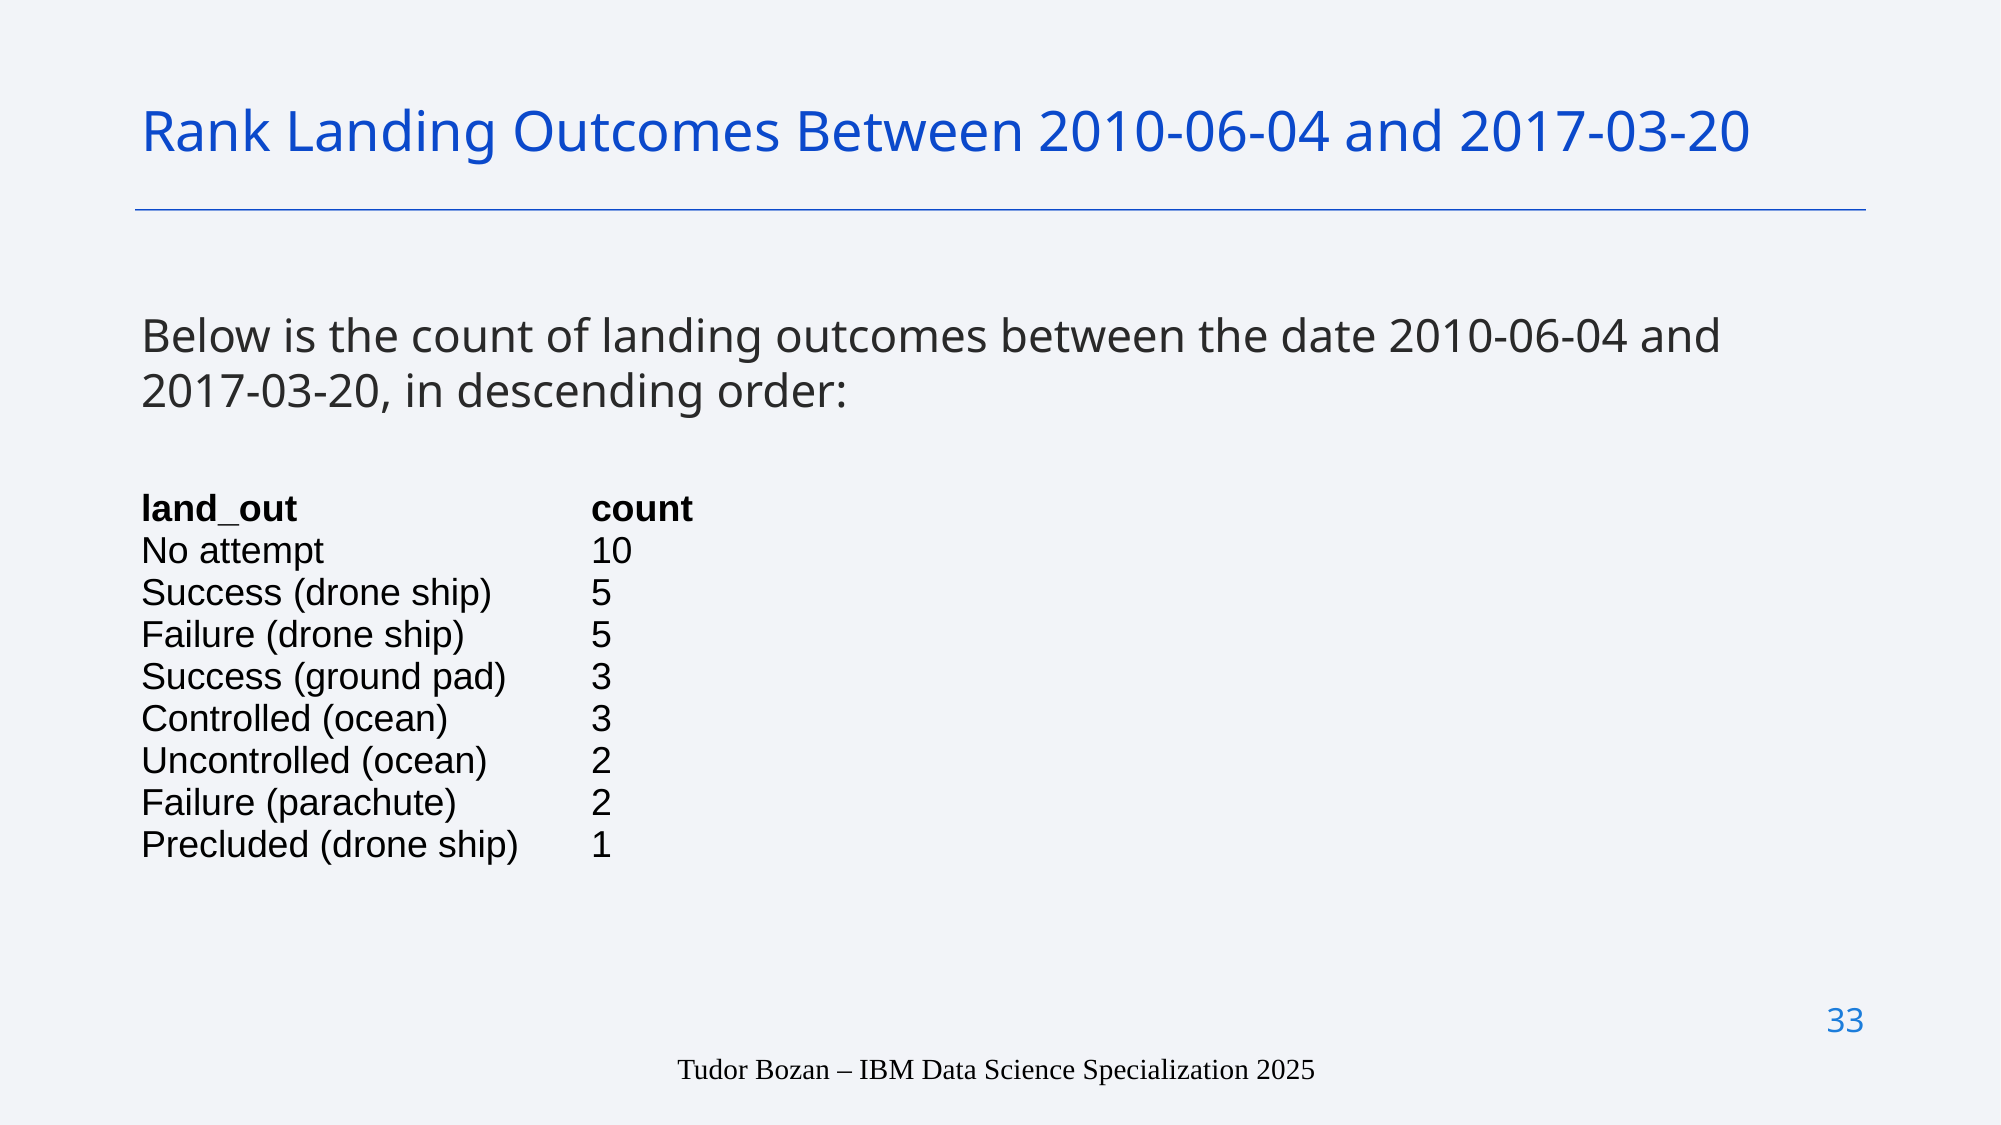

Rank Landing Outcomes Between 2010-06-04 and 2017-03-20
Below is the count of landing outcomes between the date 2010-06-04 and 2017-03-20, in descending order:
land_out				count
No attempt				10
Success (drone ship)		5
Failure (drone ship)		5
Success (ground pad)		3
Controlled (ocean)		3
Uncontrolled (ocean)		2
Failure (parachute)		2
Precluded (drone ship)	1